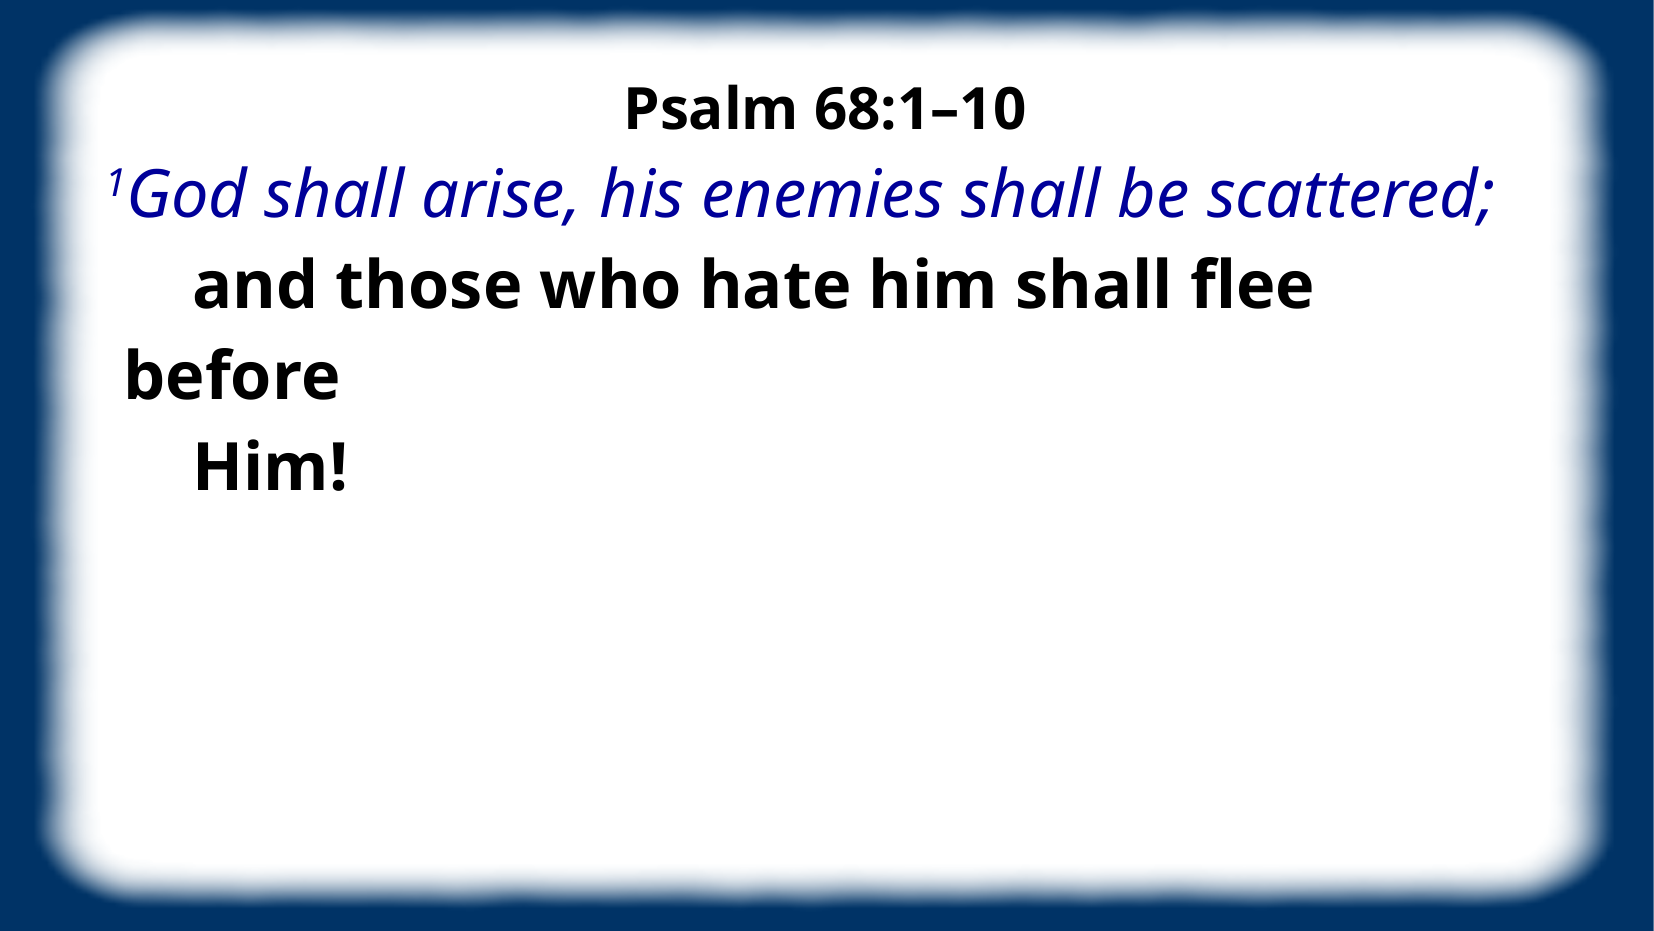

Psalm 68:1–10
1God shall arise, his enemies shall be scattered;
 and those who hate him shall flee before
 Him!